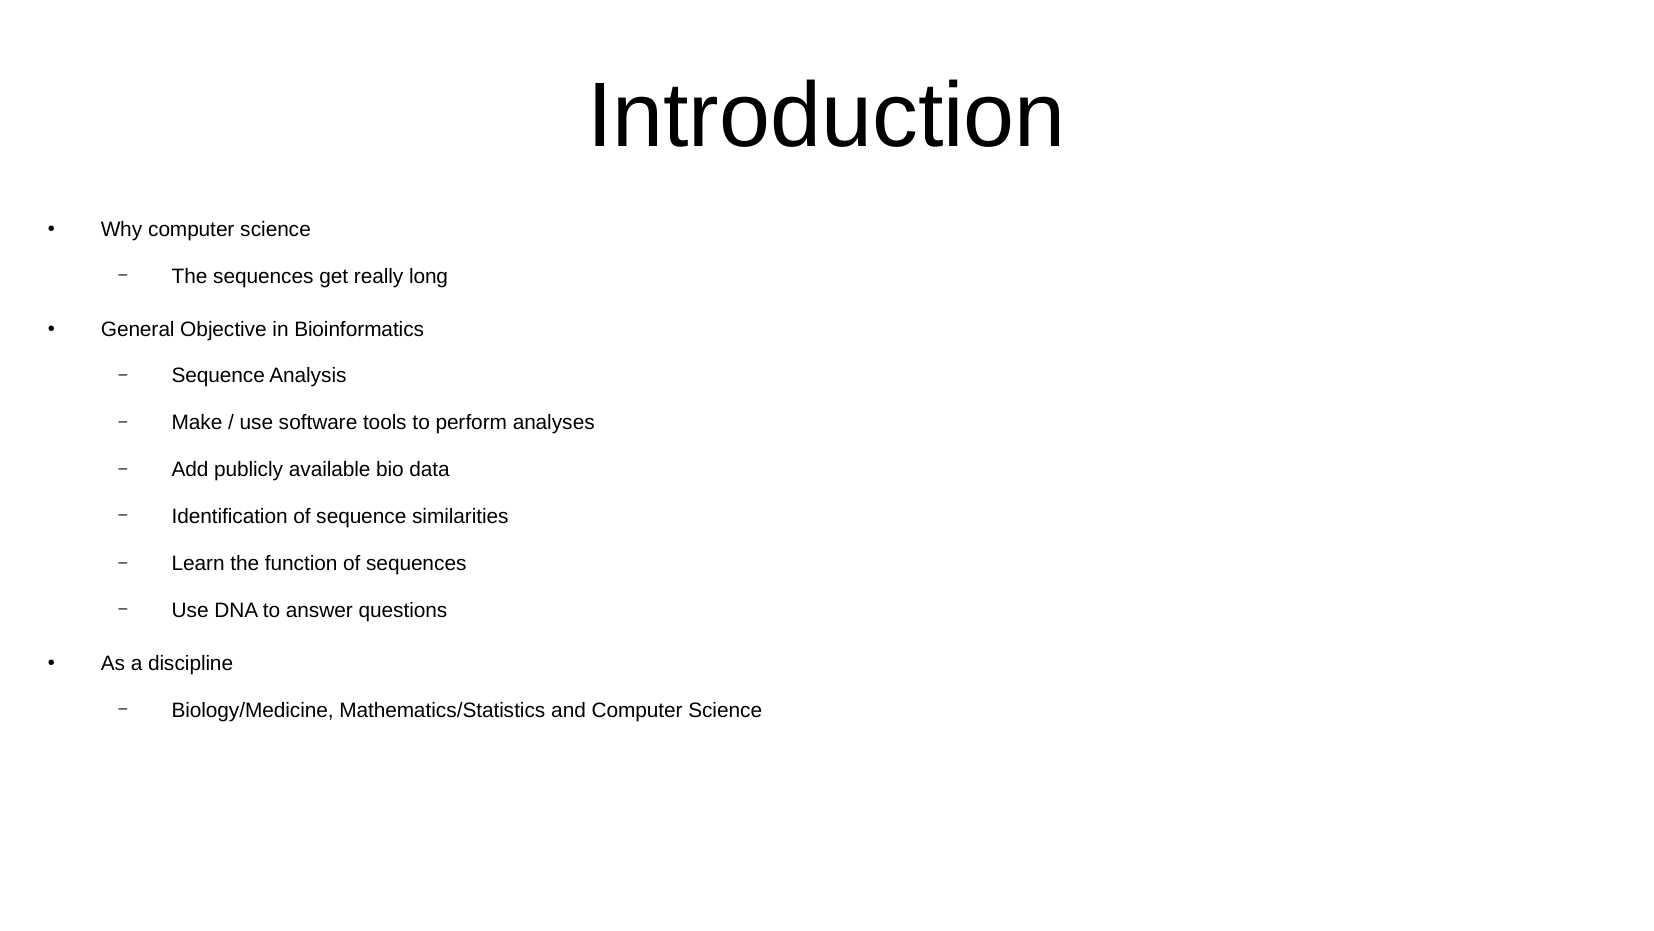

# Introduction
Why computer science
The sequences get really long
General Objective in Bioinformatics
Sequence Analysis
Make / use software tools to perform analyses
Add publicly available bio data
Identification of sequence similarities
Learn the function of sequences
Use DNA to answer questions
As a discipline
Biology/Medicine, Mathematics/Statistics and Computer Science